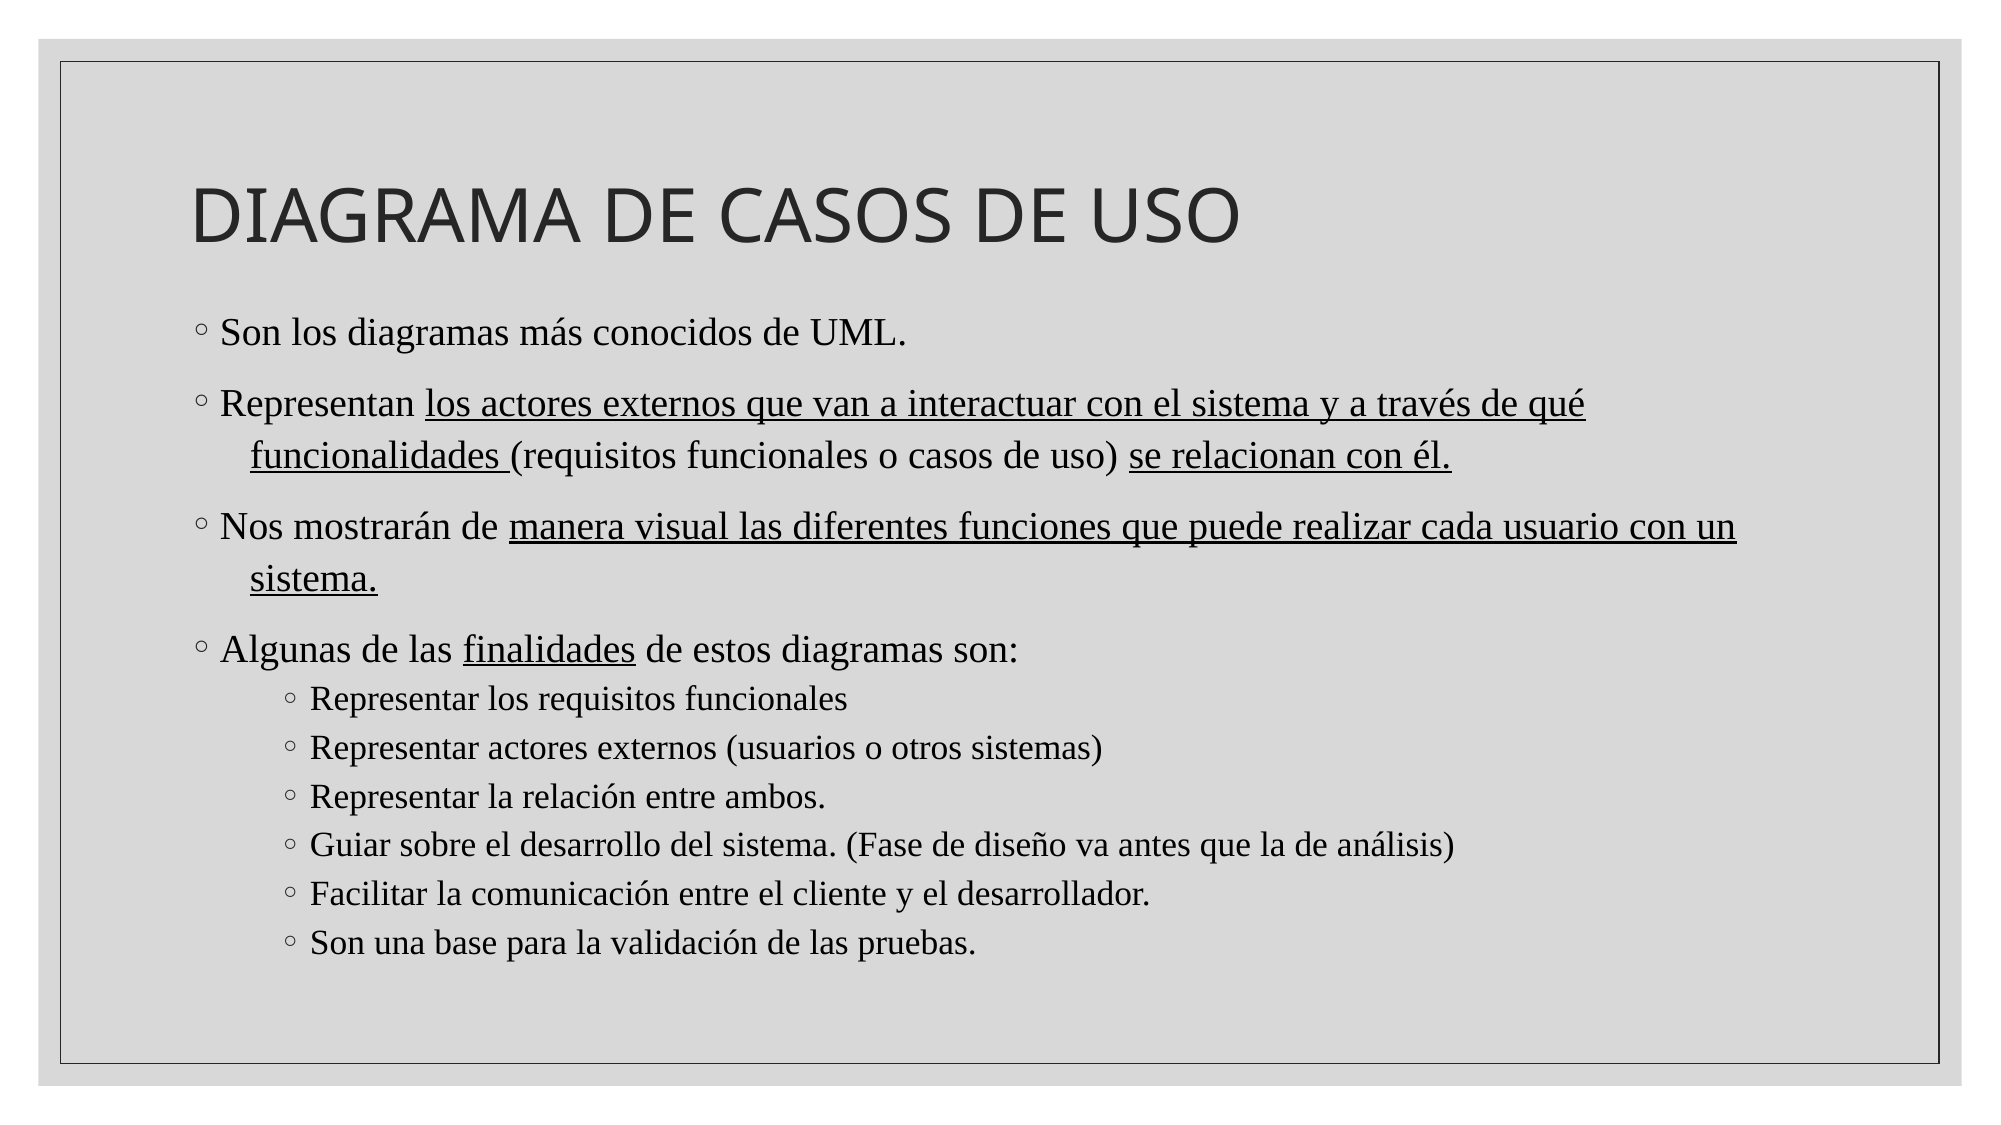

# DIAGRAMA DE CASOS DE USO
Son los diagramas más conocidos de UML.
Representan los actores externos que van a interactuar con el sistema y a través de qué funcionalidades (requisitos funcionales o casos de uso) se relacionan con él.
Nos mostrarán de manera visual las diferentes funciones que puede realizar cada usuario con un sistema.
Algunas de las finalidades de estos diagramas son:
Representar los requisitos funcionales
Representar actores externos (usuarios o otros sistemas)
Representar la relación entre ambos.
Guiar sobre el desarrollo del sistema. (Fase de diseño va antes que la de análisis)
Facilitar la comunicación entre el cliente y el desarrollador.
Son una base para la validación de las pruebas.